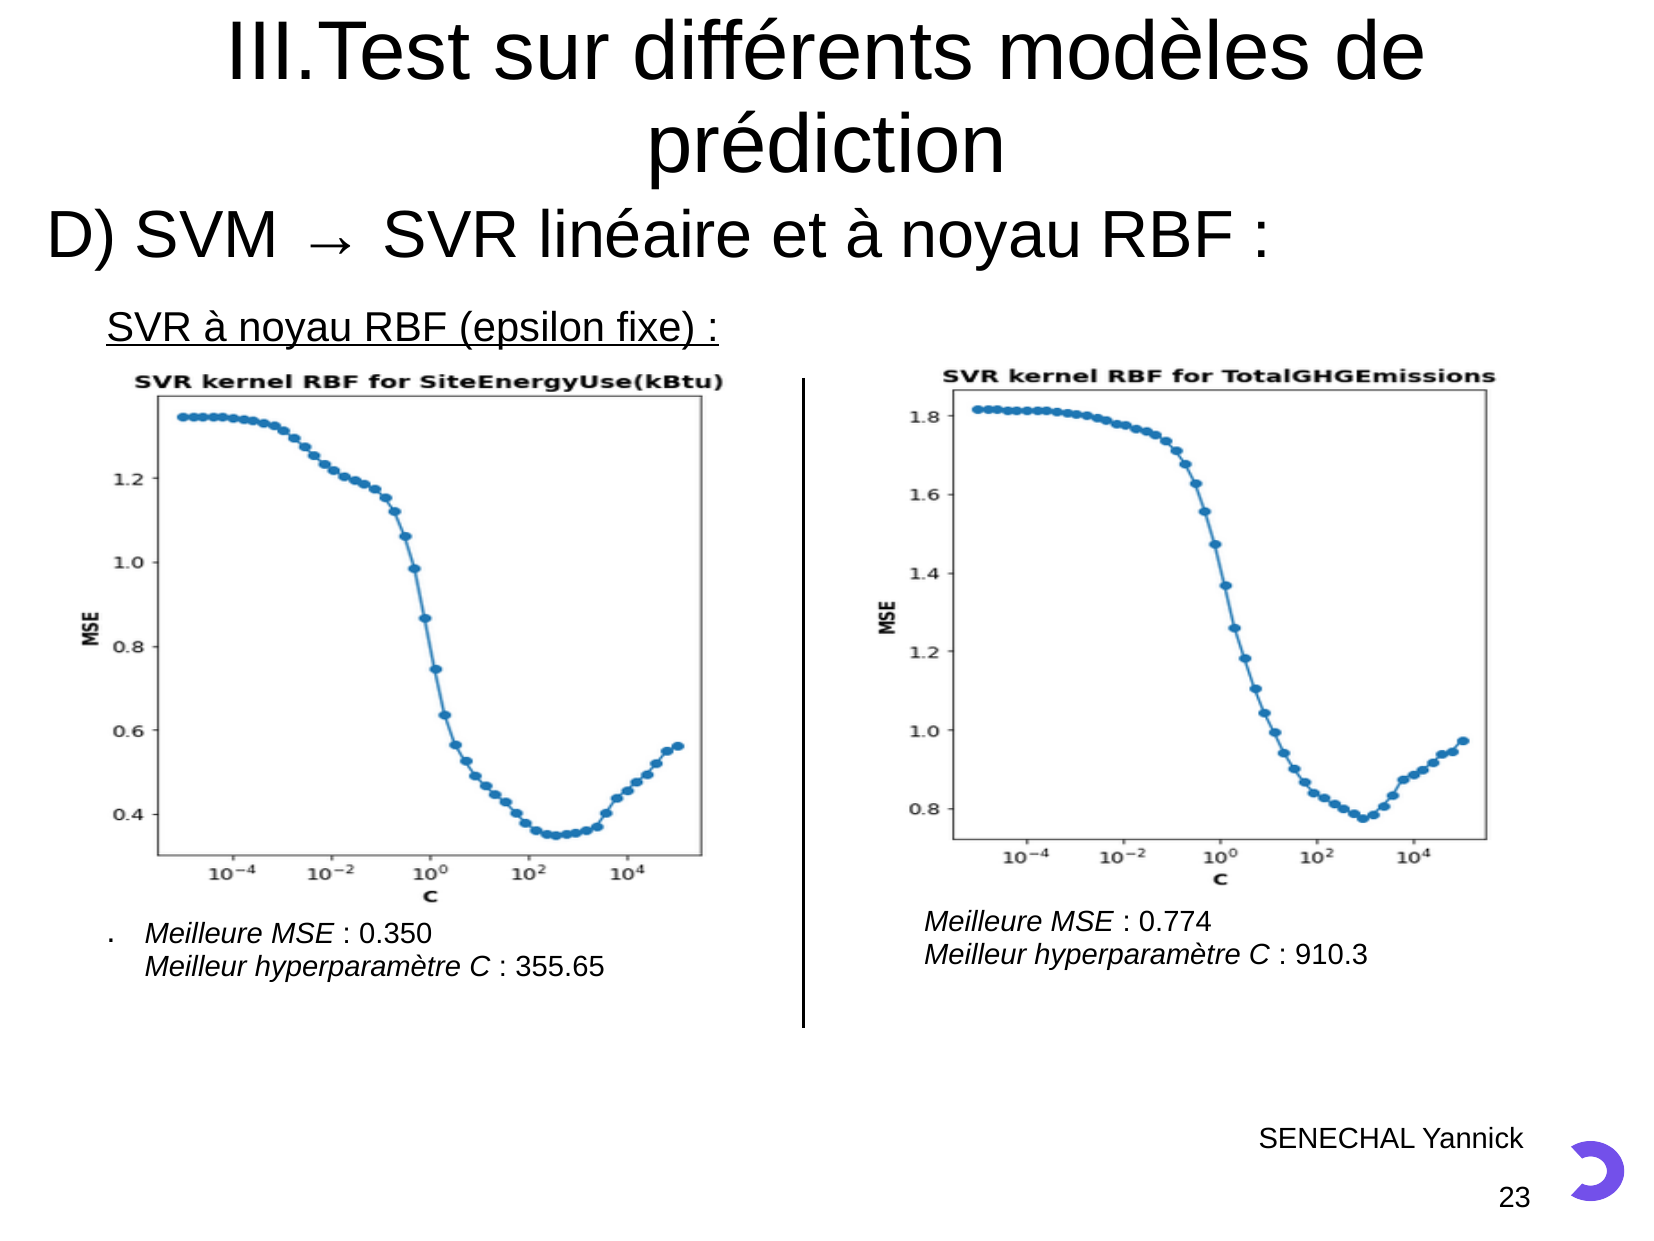

# III.Test sur différents modèles de prédiction
D) SVM → SVR linéaire et à noyau RBF :
SVR à noyau RBF (epsilon fixe) :
.
Meilleure MSE : 0.774
Meilleur hyperparamètre C : 910.3
Meilleure MSE : 0.350
Meilleur hyperparamètre C : 355.65
SENECHAL Yannick
23